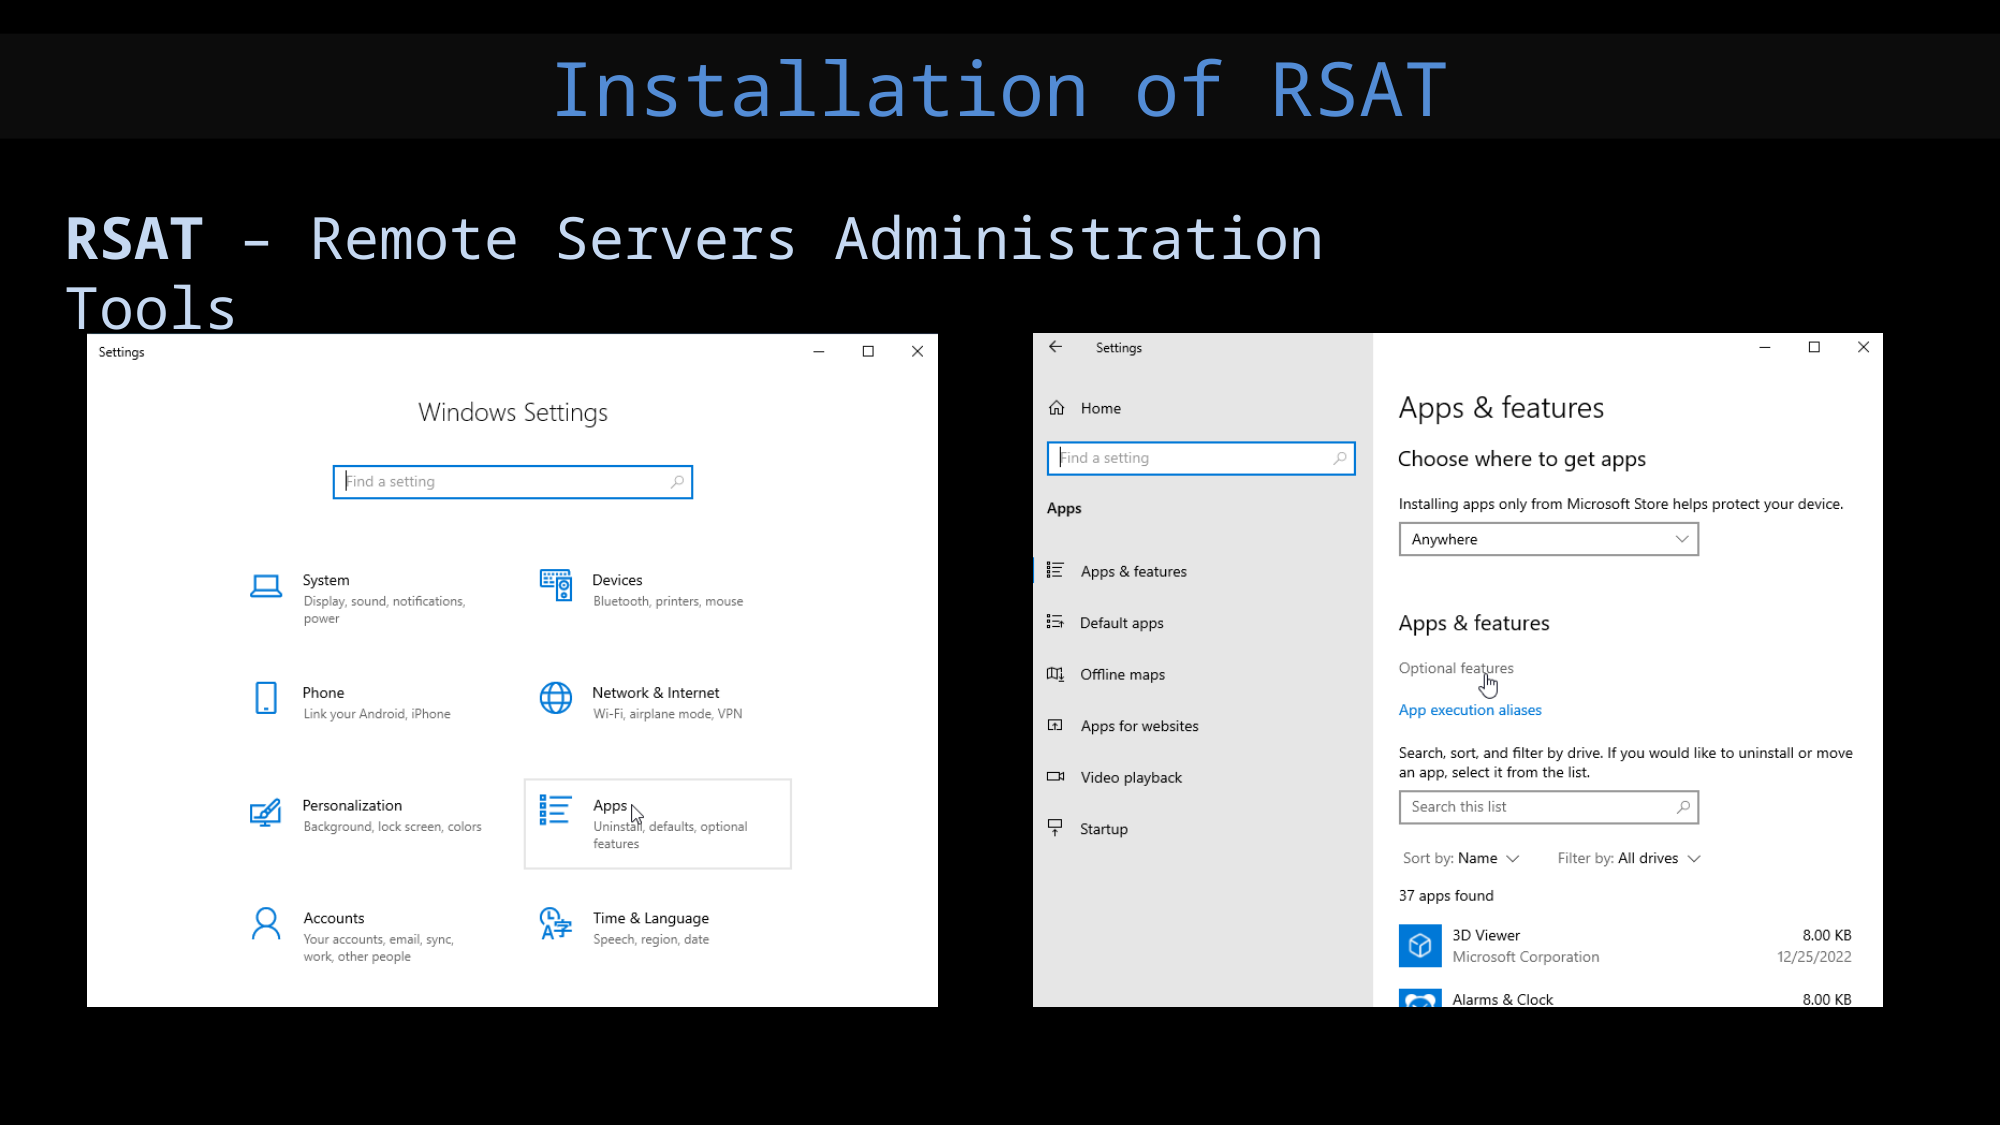

Installation of RSAT
RSAT – Remote Servers Administration Tools